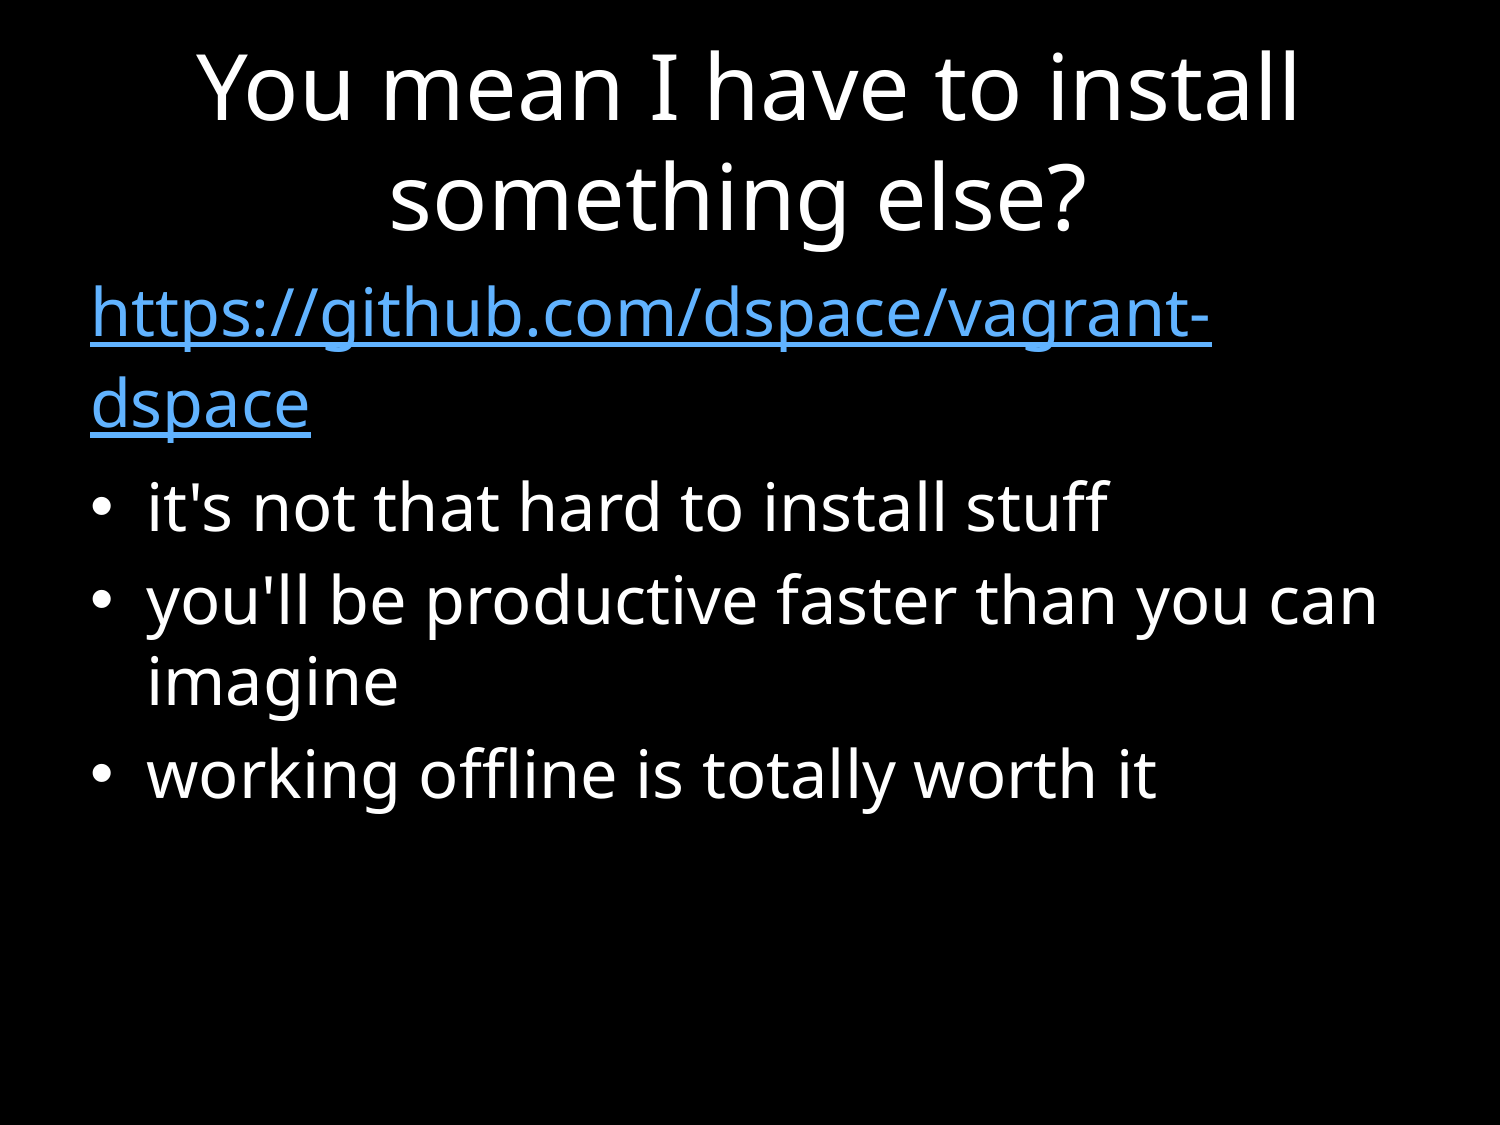

# You mean I have to install something else?
https://github.com/dspace/vagrant-dspace
it's not that hard to install stuff
you'll be productive faster than you can imagine
working offline is totally worth it